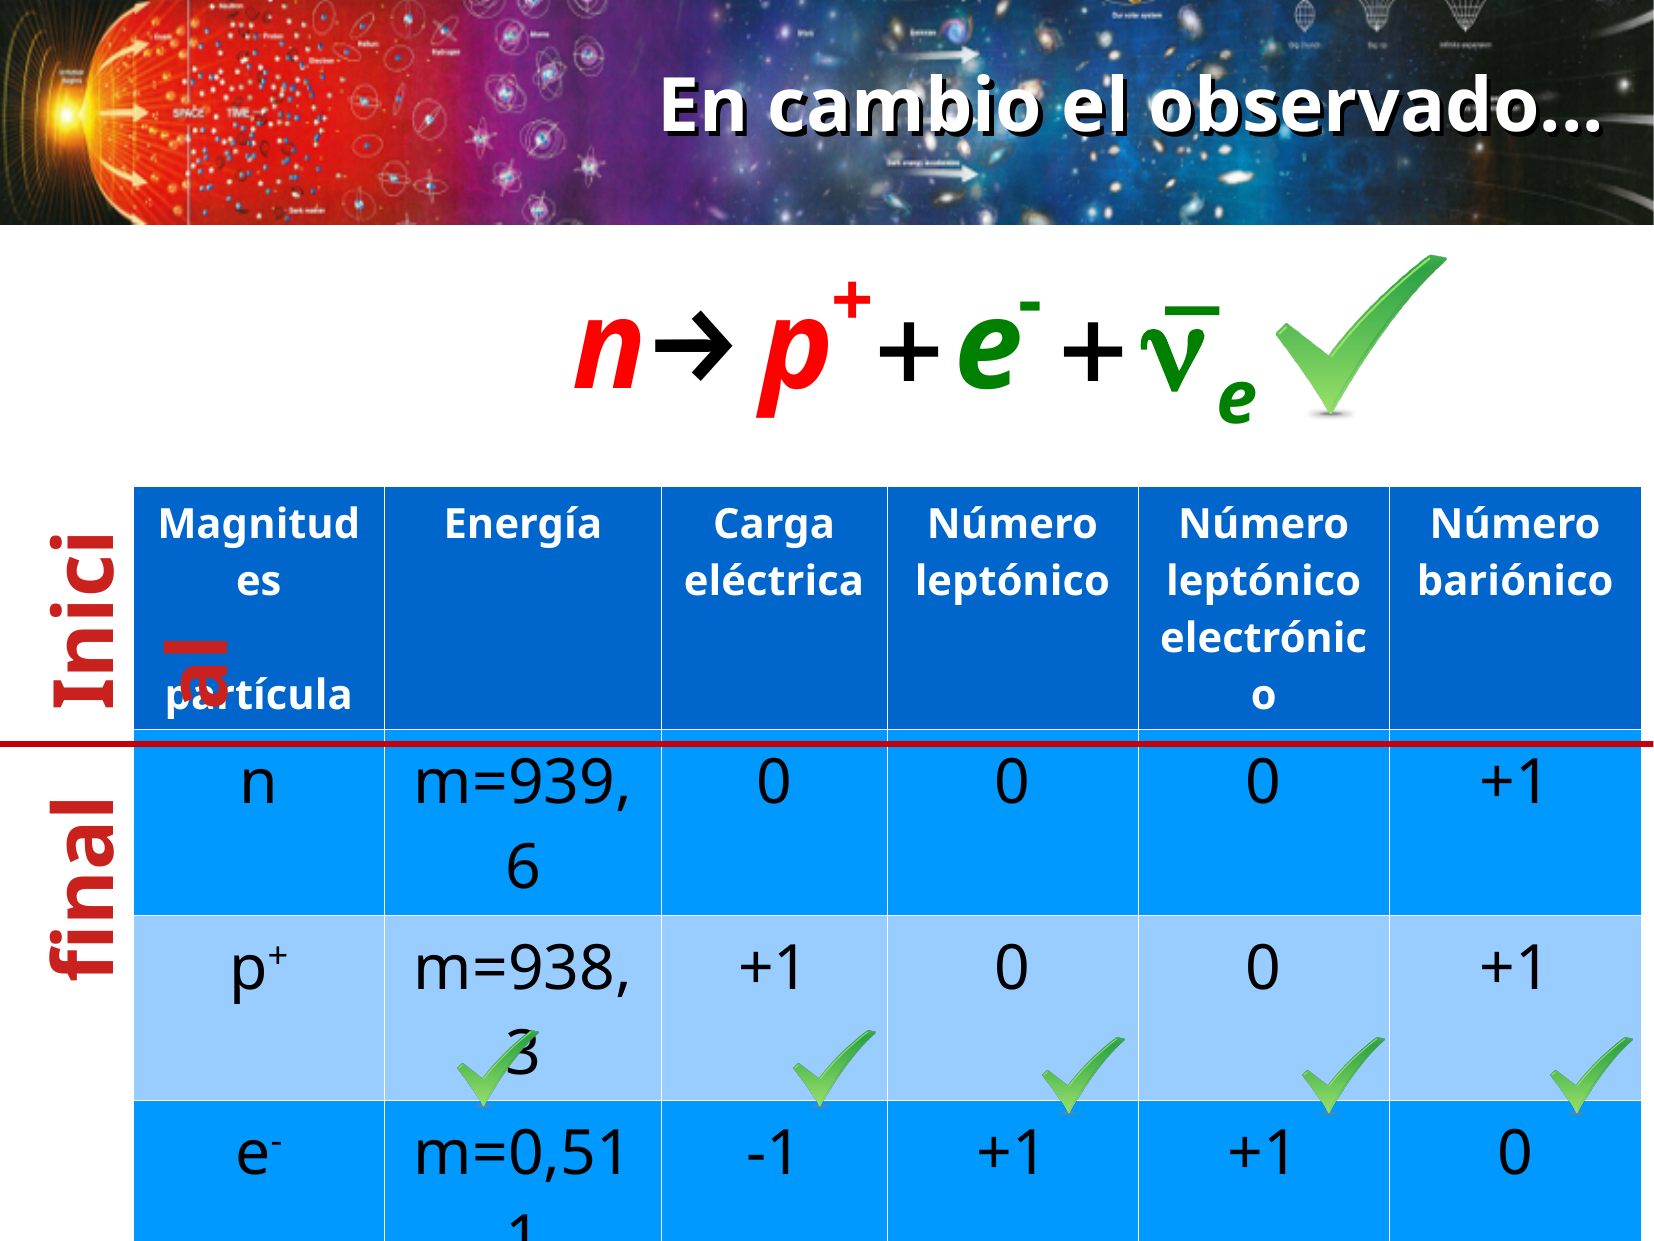

# En cambio el observado...
Inicial
| Magnitudes partícula | Energía | Carga eléctrica | Número leptónico | Número leptónico electrónico | Número bariónico |
| --- | --- | --- | --- | --- | --- |
| n | m=939,6 | 0 | 0 | 0 | +1 |
| p+ | m=938,3 | +1 | 0 | 0 | +1 |
| e- | m=0,511 | -1 | +1 | +1 | 0 |
| <ne> | m<2eV | 0 | -1 | -1 | 0 |
| Final | | 0 | 0 | 0 | 0 |
final
H. Asorey - Física IV B
30